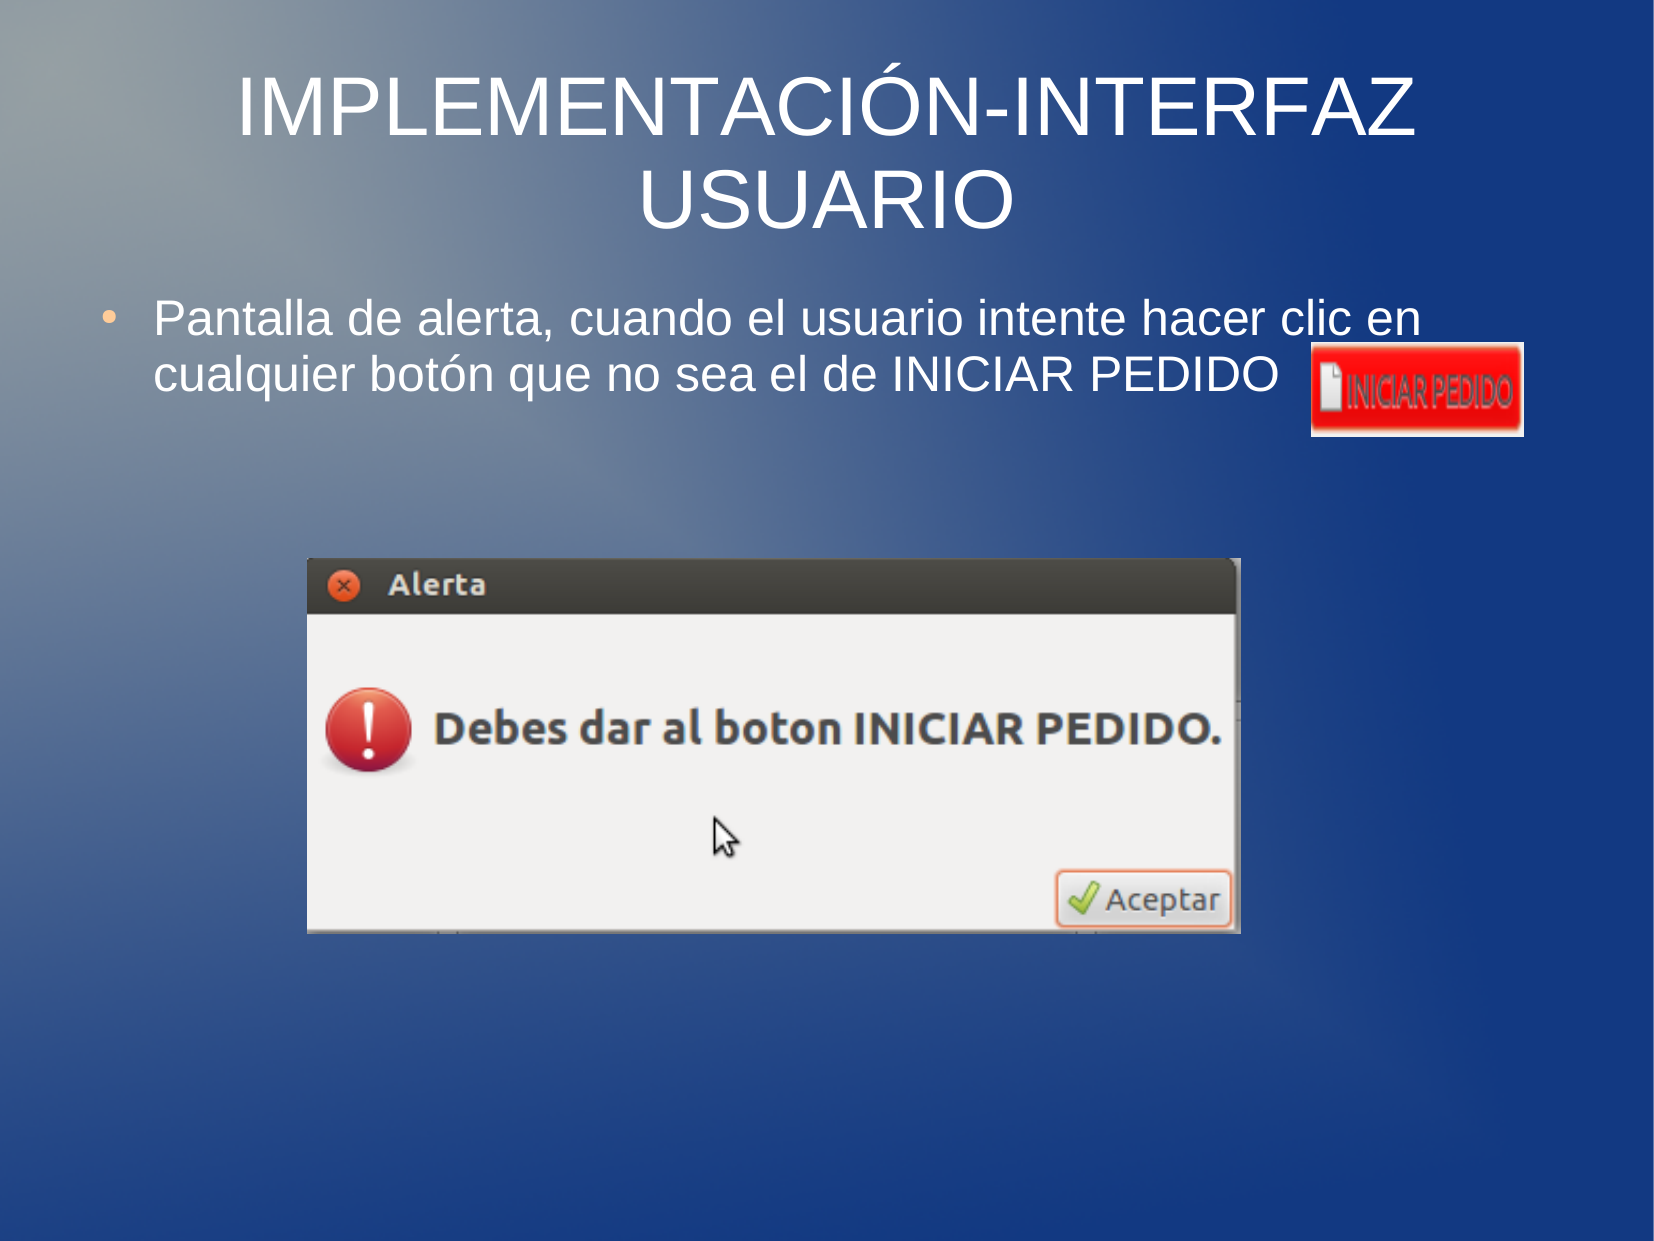

# IMPLEMENTACIÓN-INTERFAZ USUARIO
Pantalla de alerta, cuando el usuario intente hacer clic en cualquier botón que no sea el de INICIAR PEDIDO